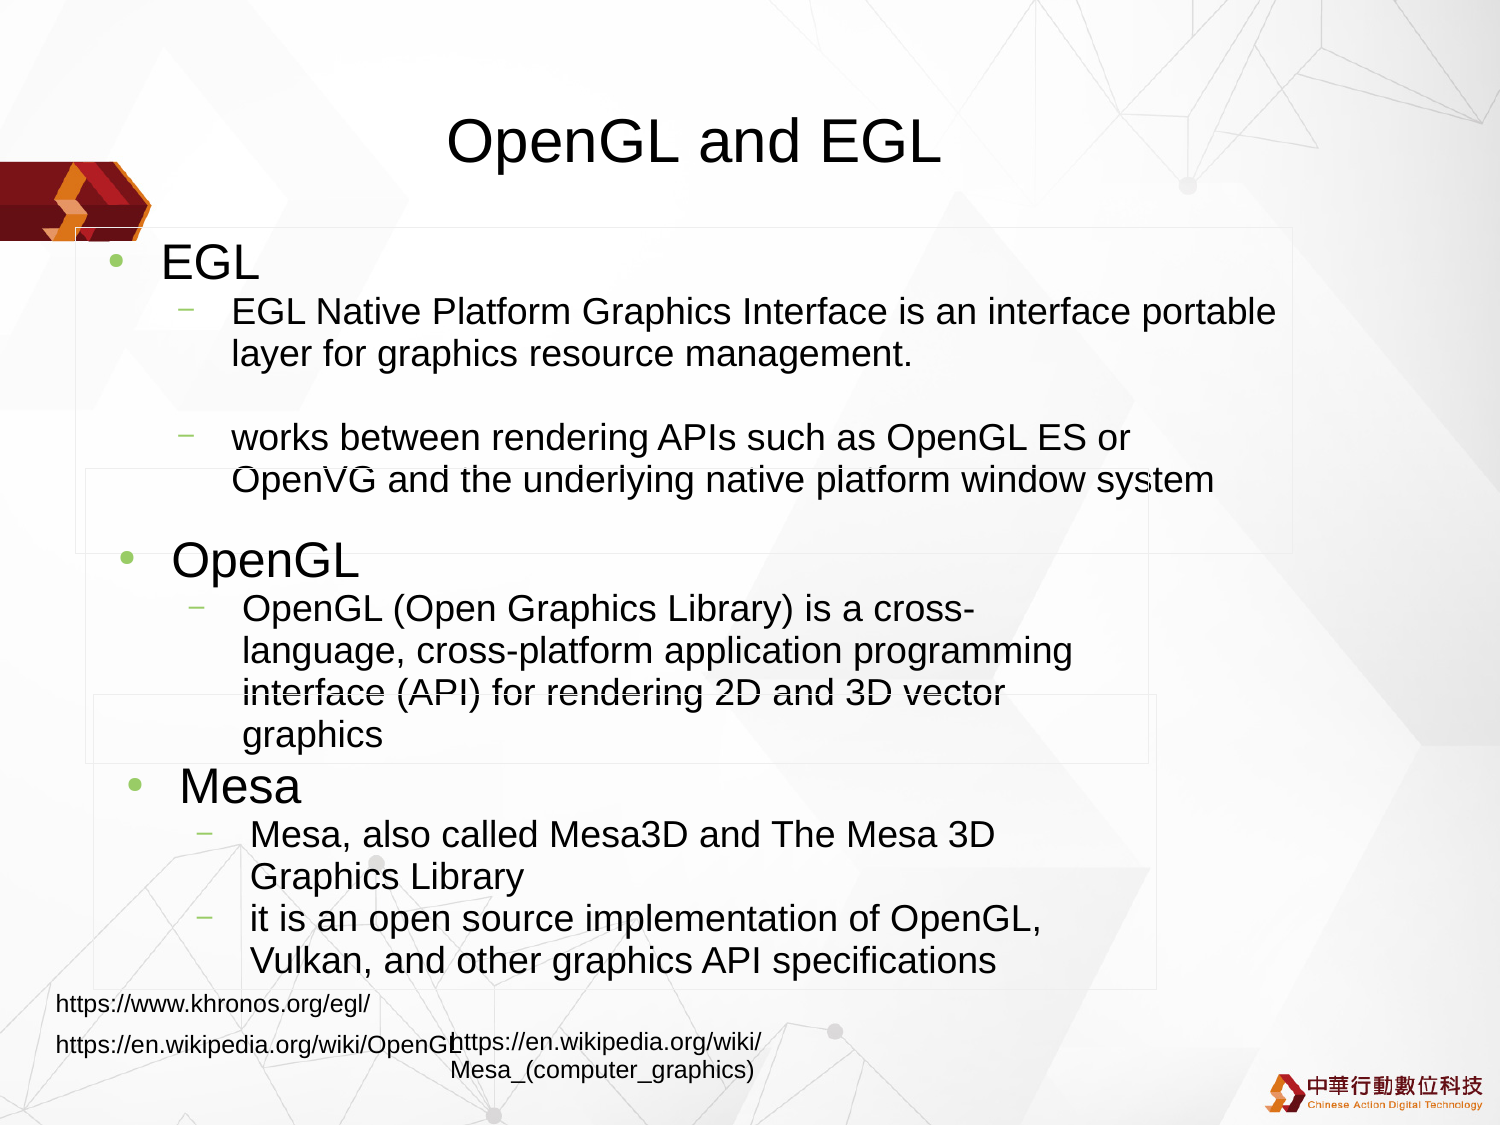

# OpenGL and EGL
EGL
EGL Native Platform Graphics Interface is an interface portable layer for graphics resource management.
works between rendering APIs such as OpenGL ES or OpenVG and the underlying native platform window system
OpenGL
OpenGL (Open Graphics Library) is a cross-language, cross-platform application programming interface (API) for rendering 2D and 3D vector graphics
Mesa
Mesa, also called Mesa3D and The Mesa 3D Graphics Library
it is an open source implementation of OpenGL, Vulkan, and other graphics API specifications
https://www.khronos.org/egl/
https://en.wikipedia.org/wiki/Mesa_(computer_graphics)
https://en.wikipedia.org/wiki/OpenGL